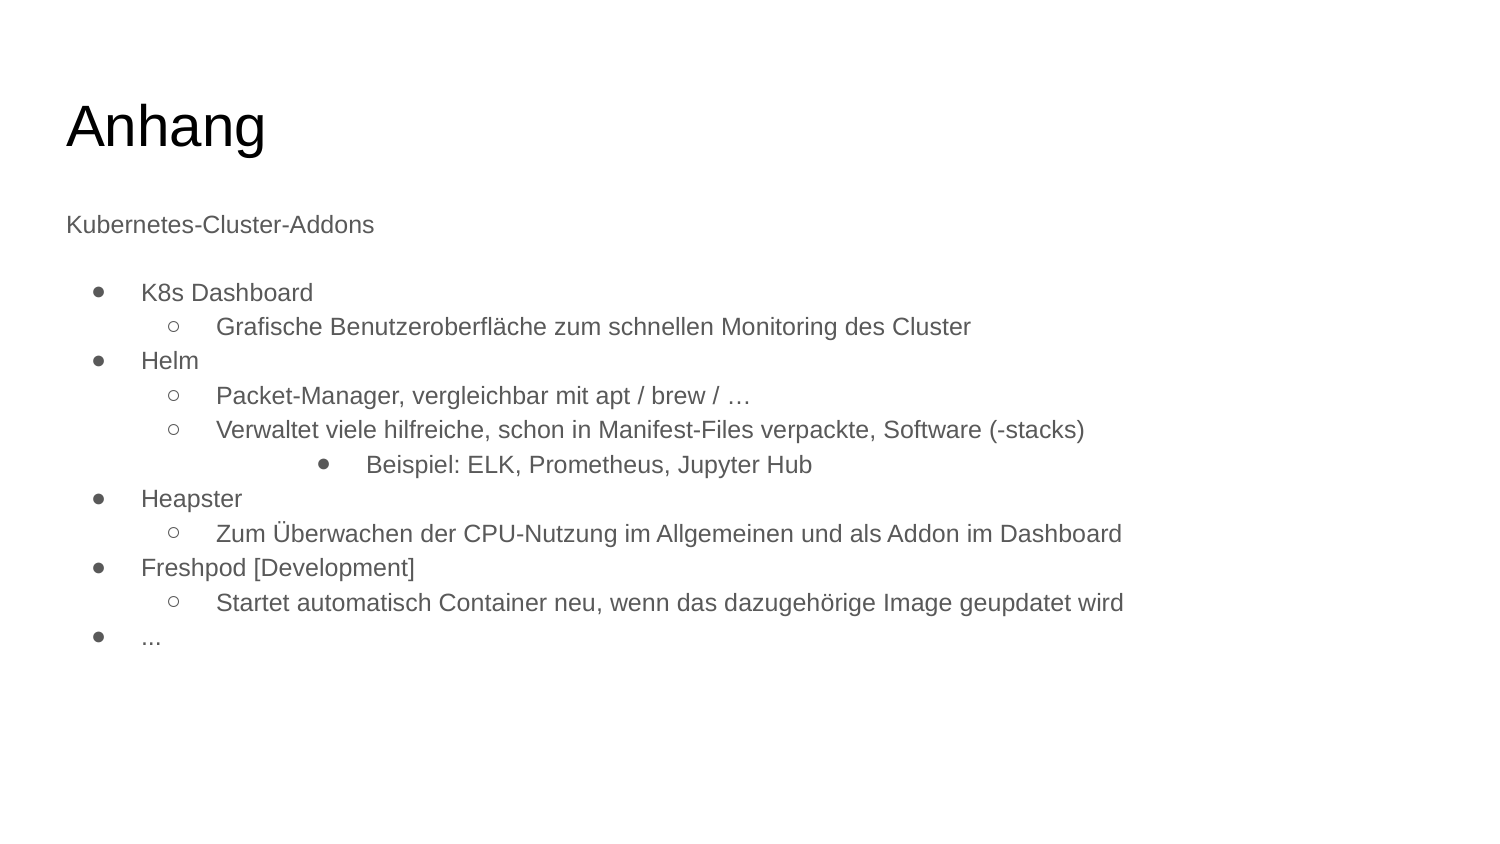

# Anhang
Kubernetes-Cluster-Addons
K8s Dashboard
Grafische Benutzeroberfläche zum schnellen Monitoring des Cluster
Helm
Packet-Manager, vergleichbar mit apt / brew / …
Verwaltet viele hilfreiche, schon in Manifest-Files verpackte, Software (-stacks)
Beispiel: ELK, Prometheus, Jupyter Hub
Heapster
Zum Überwachen der CPU-Nutzung im Allgemeinen und als Addon im Dashboard
Freshpod [Development]
Startet automatisch Container neu, wenn das dazugehörige Image geupdatet wird
...